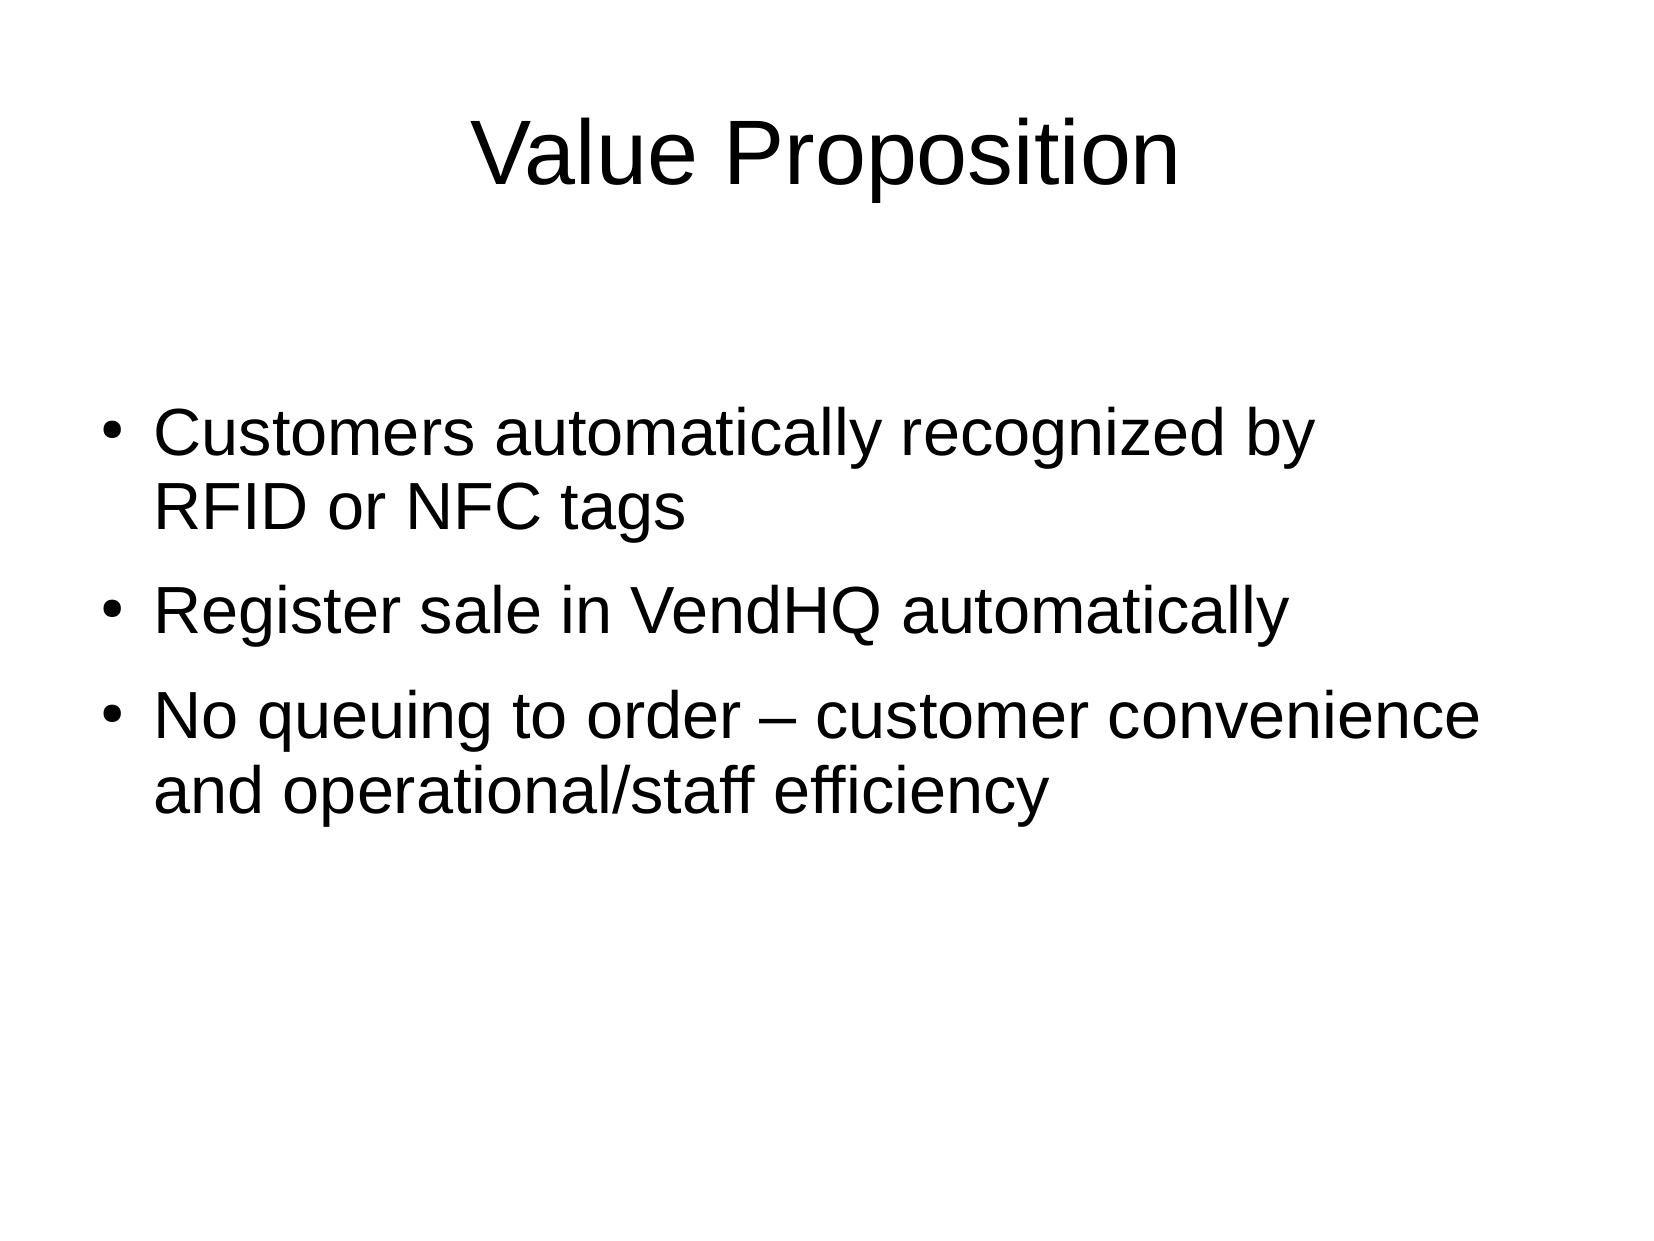

# Value Proposition
Customers automatically recognized by
RFID or NFC tags
Register sale in VendHQ automatically
No queuing to order – customer convenience and operational/staff efficiency